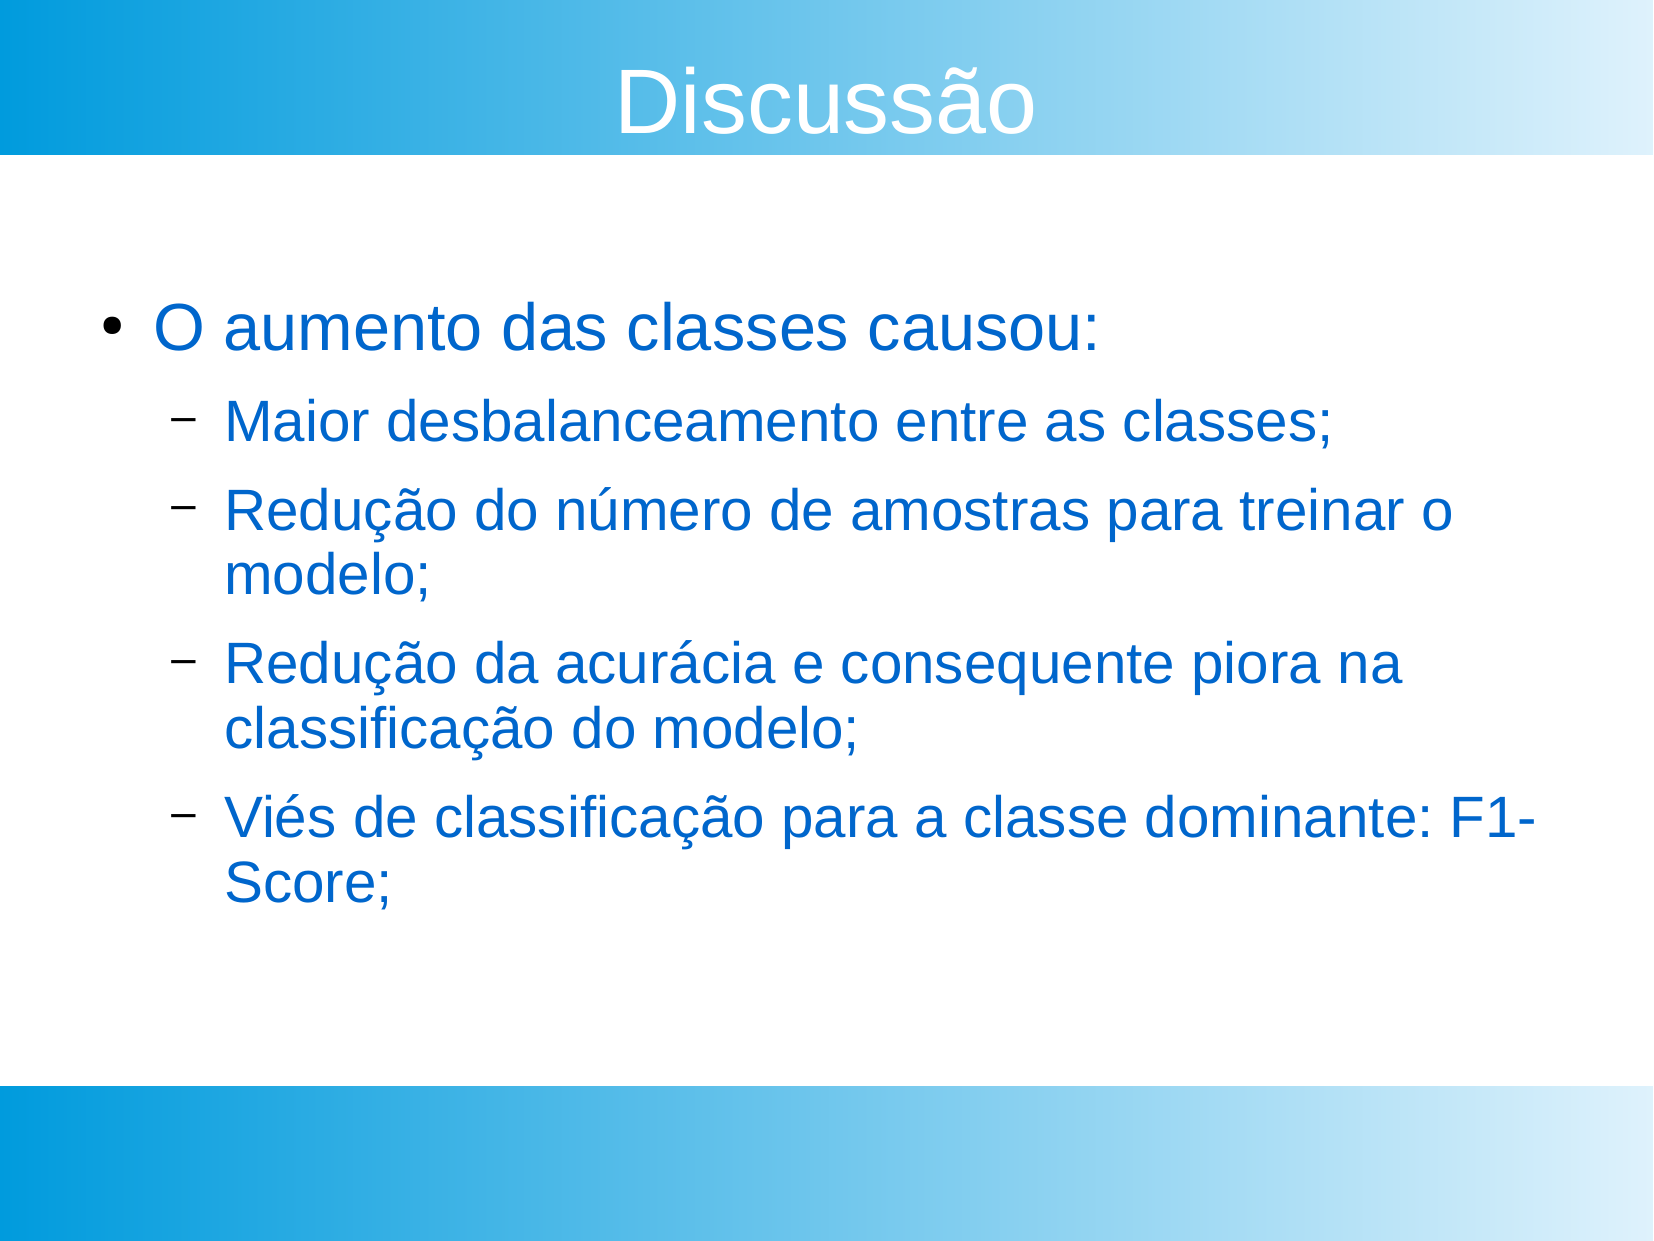

# Discussão
O aumento das classes causou:
Maior desbalanceamento entre as classes;
Redução do número de amostras para treinar o modelo;
Redução da acurácia e consequente piora na classificação do modelo;
Viés de classificação para a classe dominante: F1-Score;